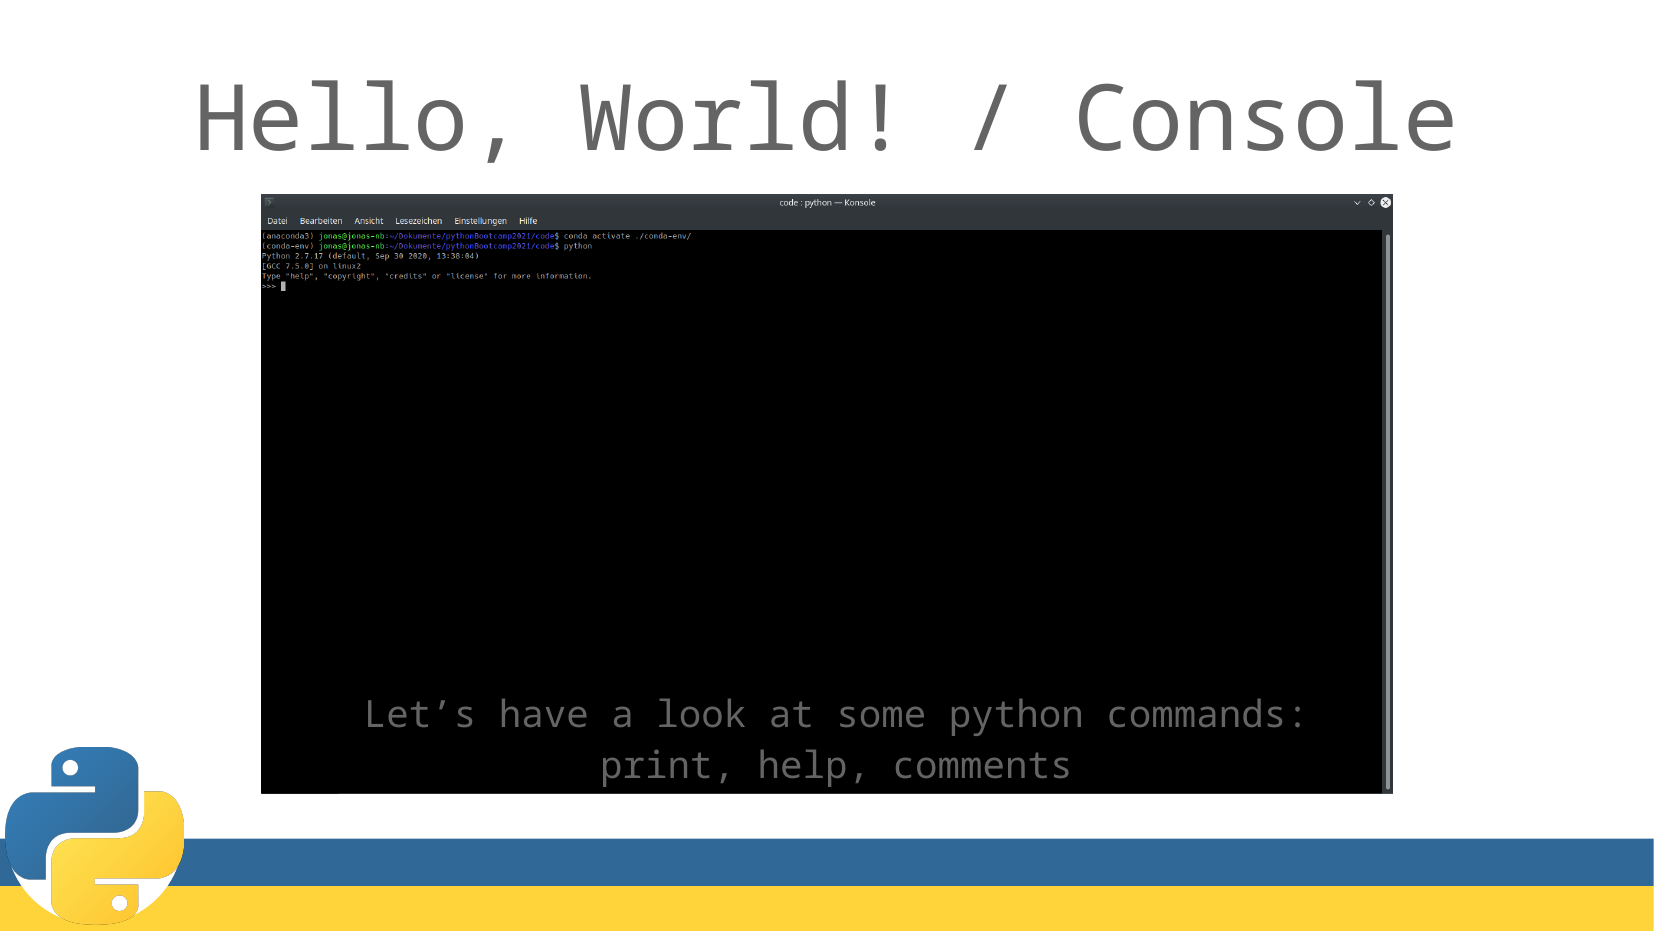

# Hello, World! / Console
Let’s have a look at some python commands: print, help, comments